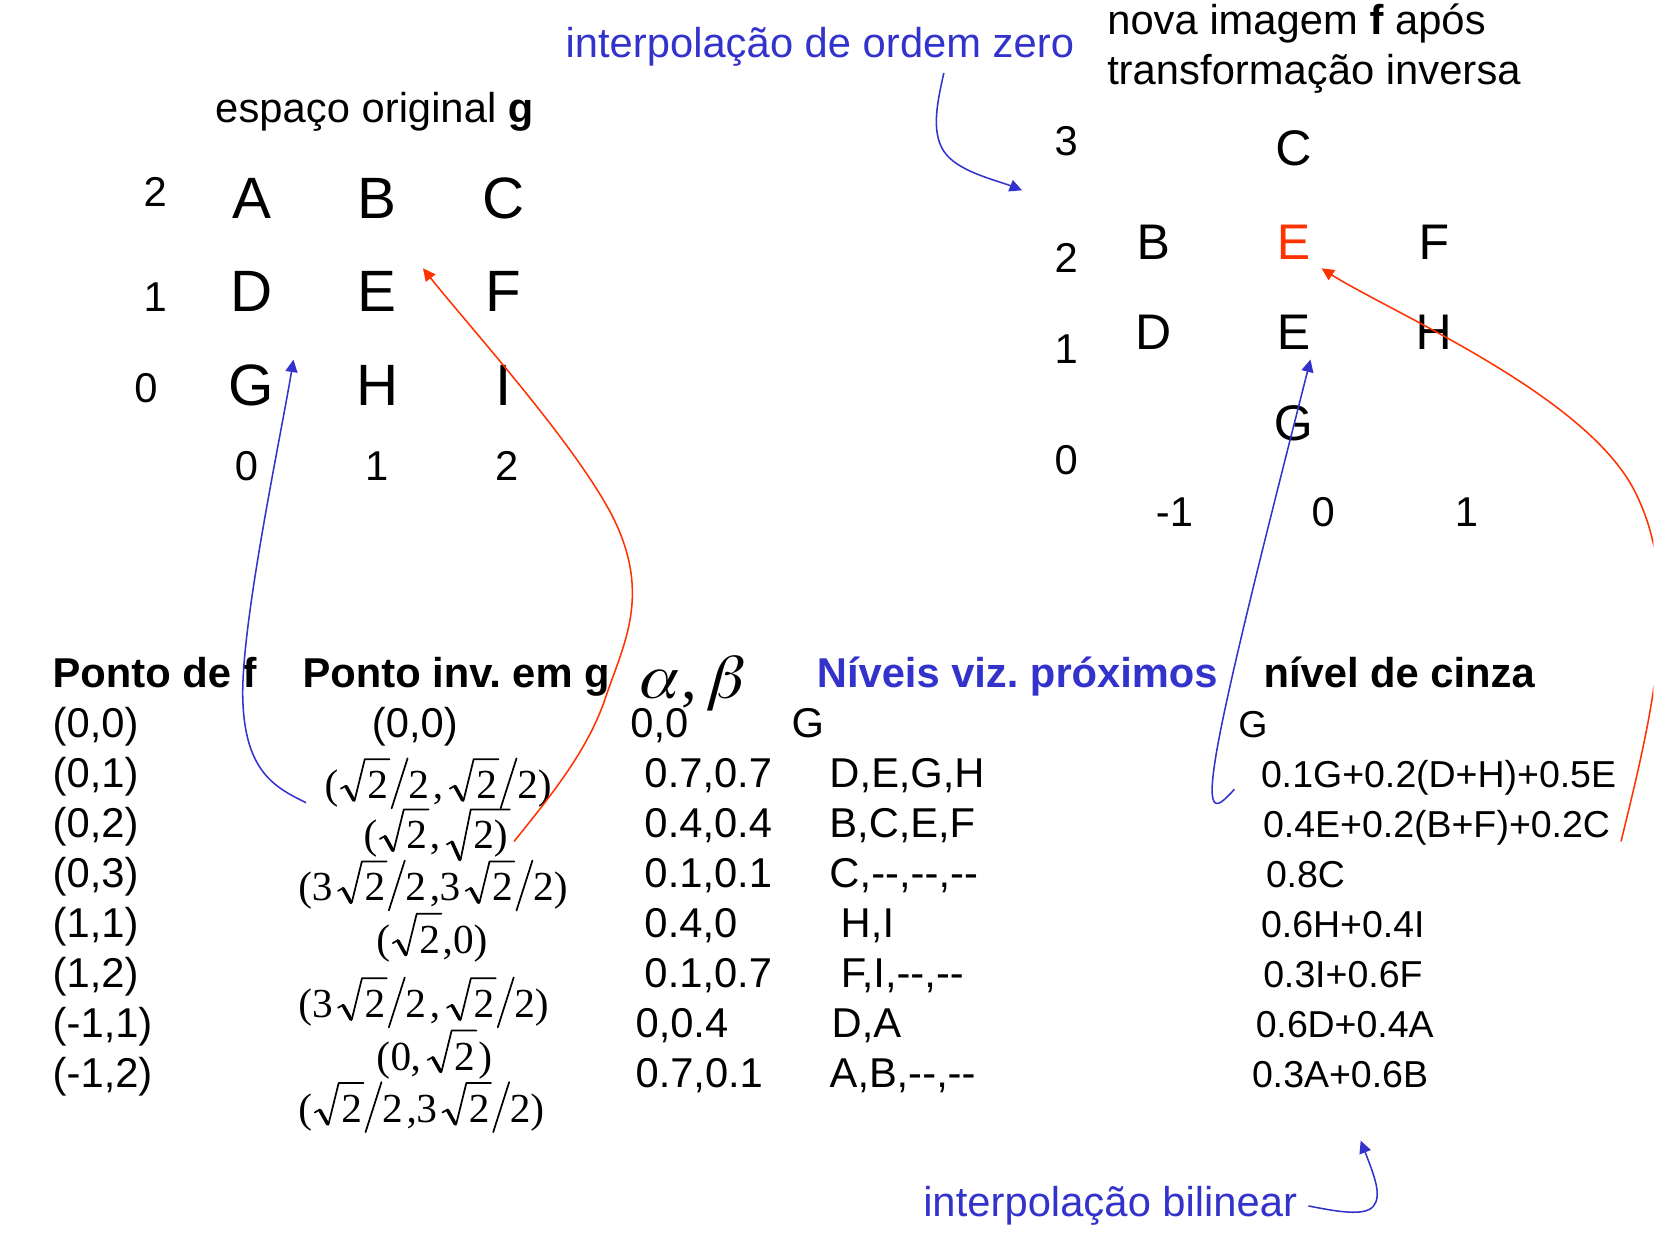

nova imagem f após
transformação inversa
interpolação de ordem zero
espaço original g
3
| | C | |
| --- | --- | --- |
| B | E | F |
| D | E | H |
| | G | |
2
| A | B | C |
| --- | --- | --- |
| D | E | F |
| G | H | I |
2
1
1
0
0
0
2
1
0
1
-1
Ponto de f Ponto inv. em g Níveis viz. próximos nível de cinza
(0,0) 	 (0,0) 0,0 G G
(0,1) 0.7,0.7 D,E,G,H 0.1G+0.2(D+H)+0.5E
(0,2) 0.4,0.4 B,C,E,F 0.4E+0.2(B+F)+0.2C
(0,3) 0.1,0.1 C,--,--,-- 0.8C
(1,1) 0.4,0 H,I 0.6H+0.4I
(1,2) 0.1,0.7 F,I,--,-- 0.3I+0.6F
(-1,1) 0,0.4 D,A 0.6D+0.4A
(-1,2) 0.7,0.1 A,B,--,-- 0.3A+0.6B
interpolação bilinear